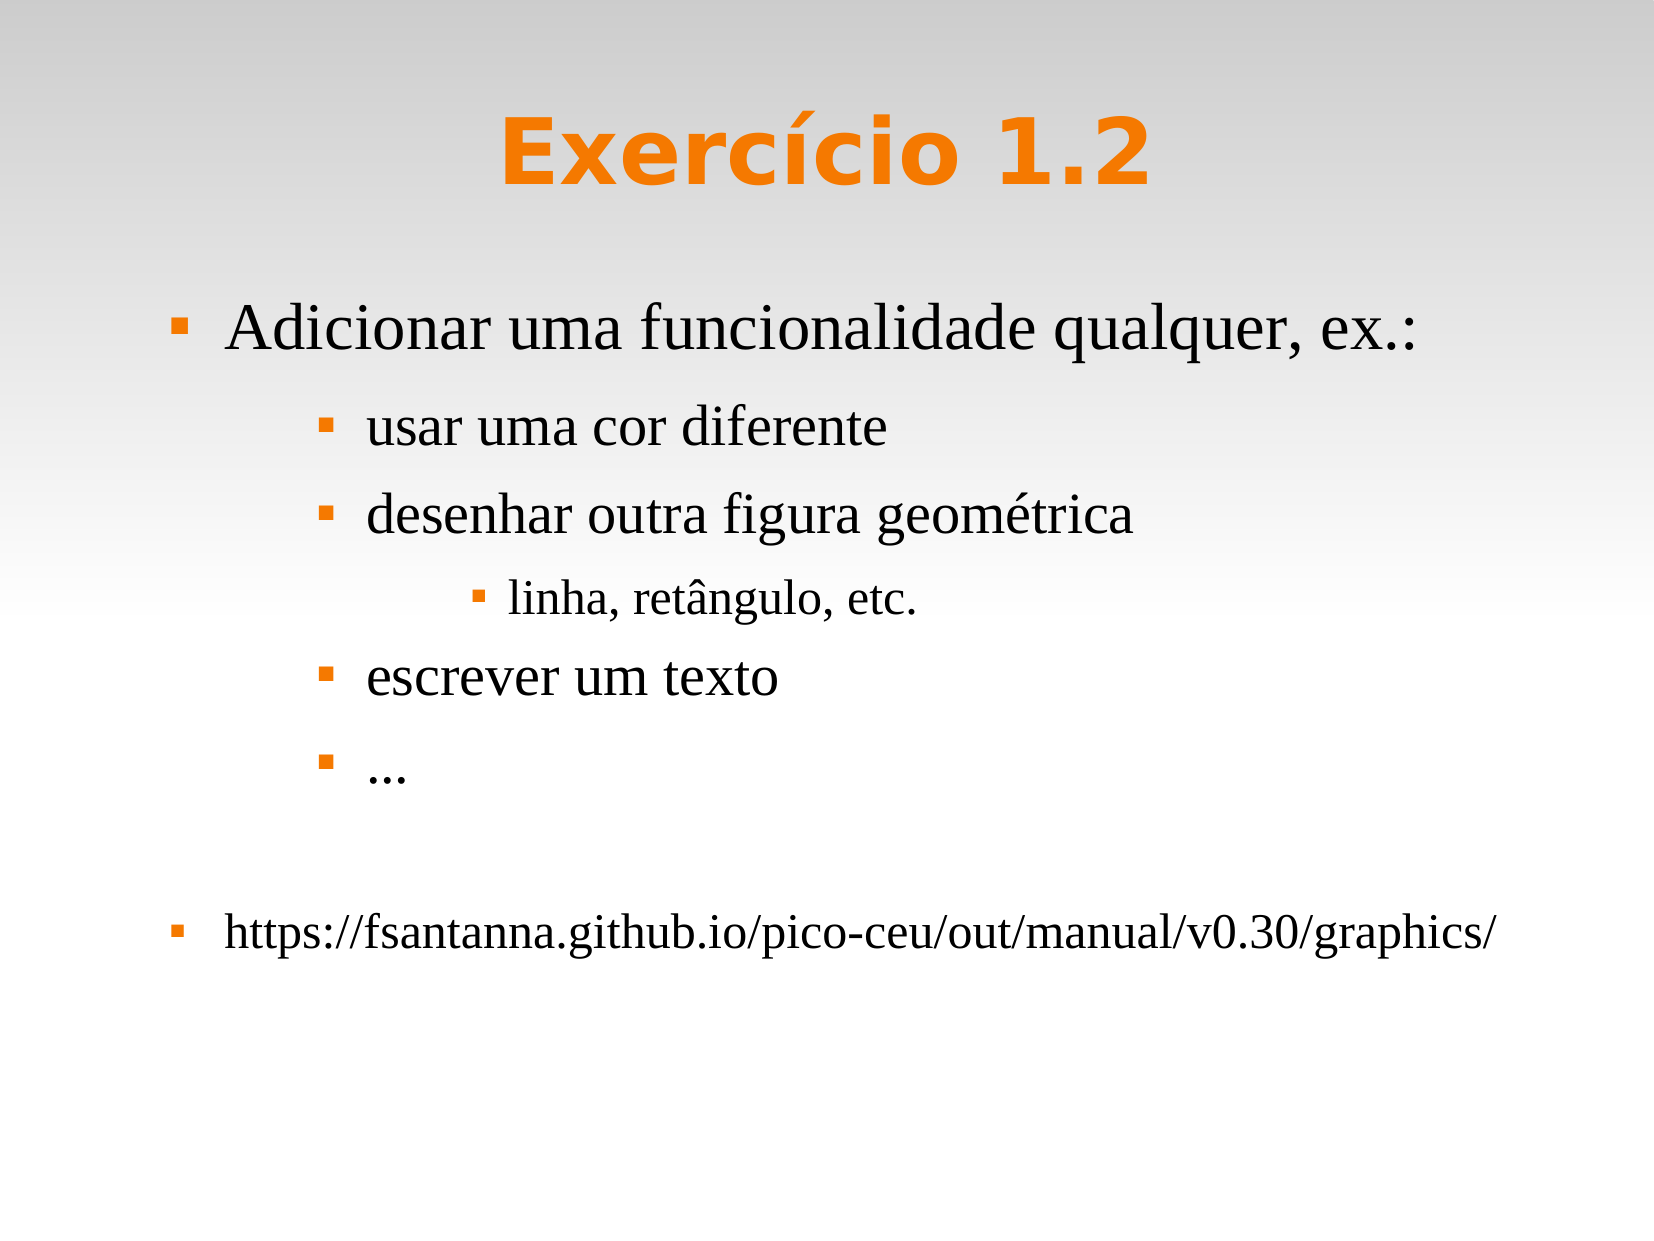

# Exercício 1.2
Adicionar uma funcionalidade qualquer, ex.:
usar uma cor diferente
desenhar outra figura geométrica
linha, retângulo, etc.
escrever um texto
...
https://fsantanna.github.io/pico-ceu/out/manual/v0.30/graphics/